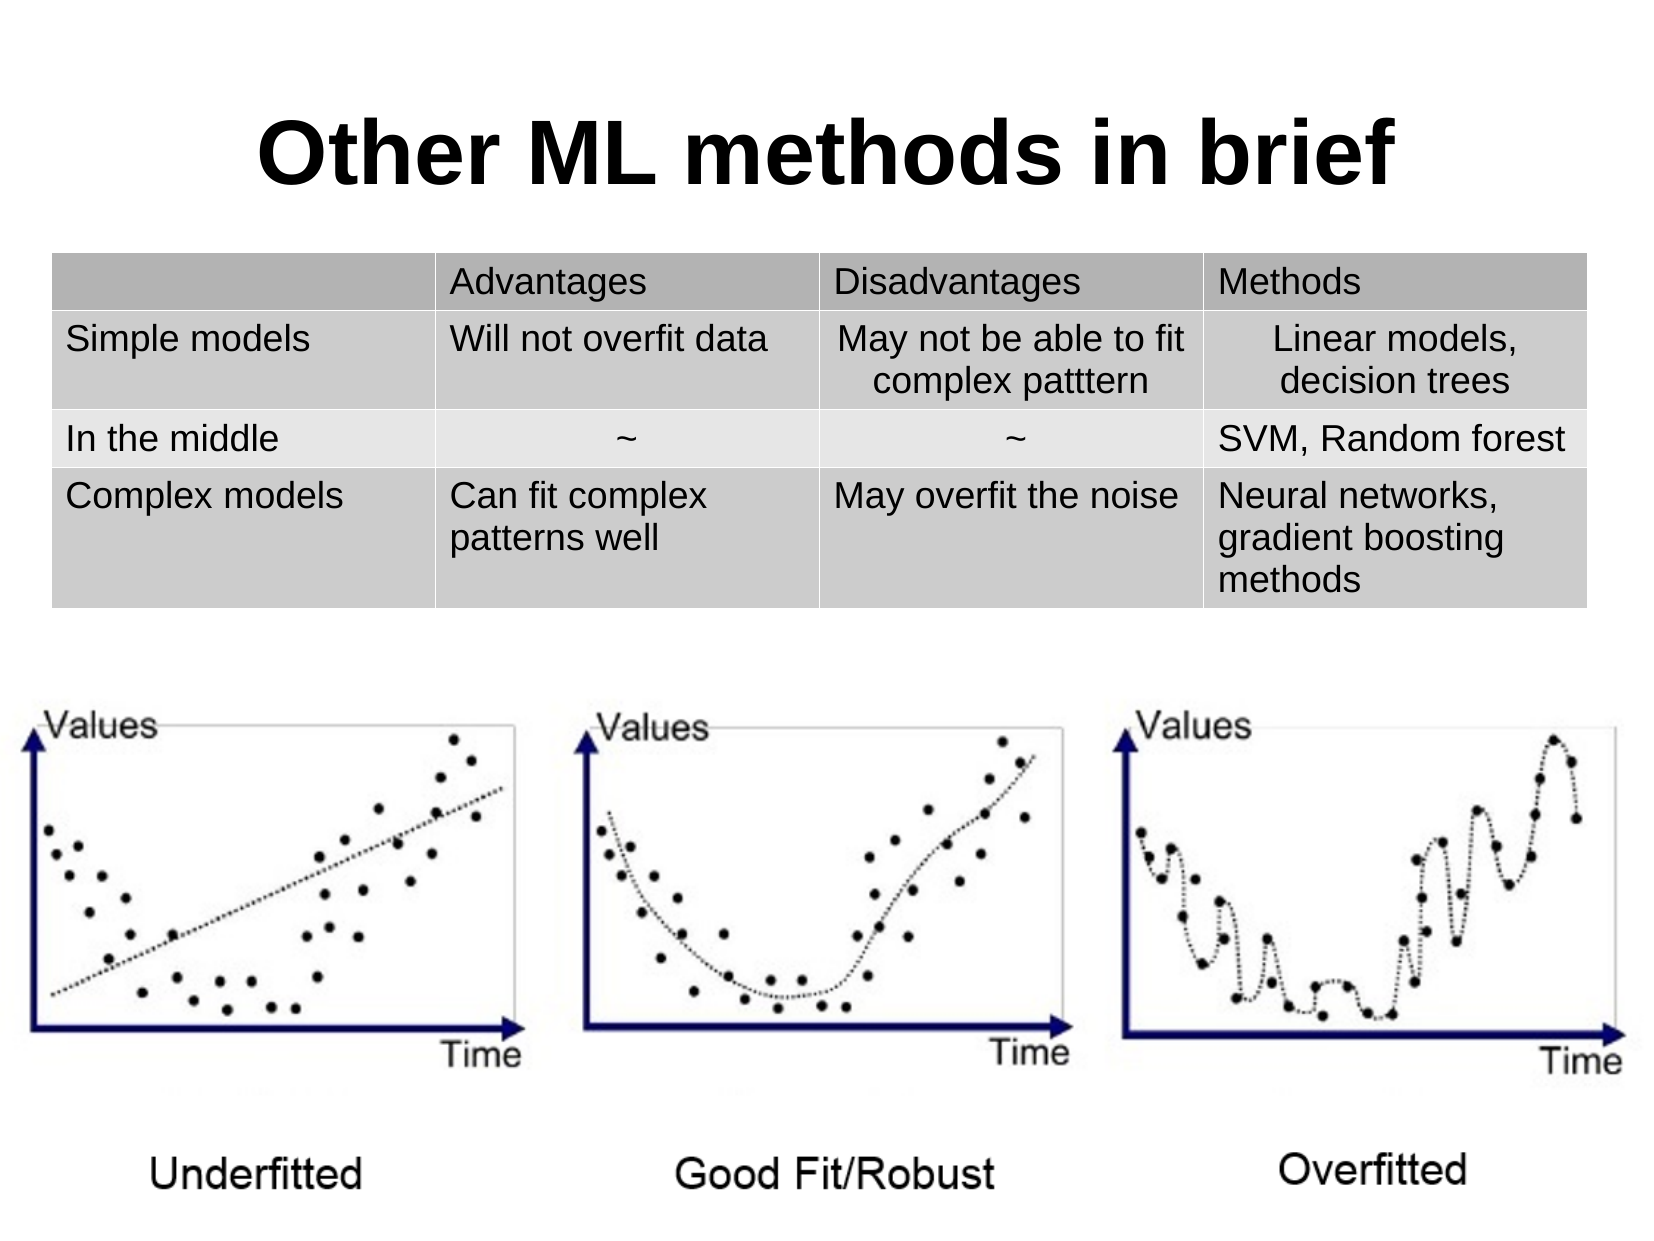

# Other ML methods in brief
| | Advantages | Disadvantages | Methods |
| --- | --- | --- | --- |
| Simple models | Will not overfit data | May not be able to fit complex patttern | Linear models, decision trees |
| In the middle | ~ | ~ | SVM, Random forest |
| Complex models | Can fit complex patterns well | May overfit the noise | Neural networks, gradient boosting methods |